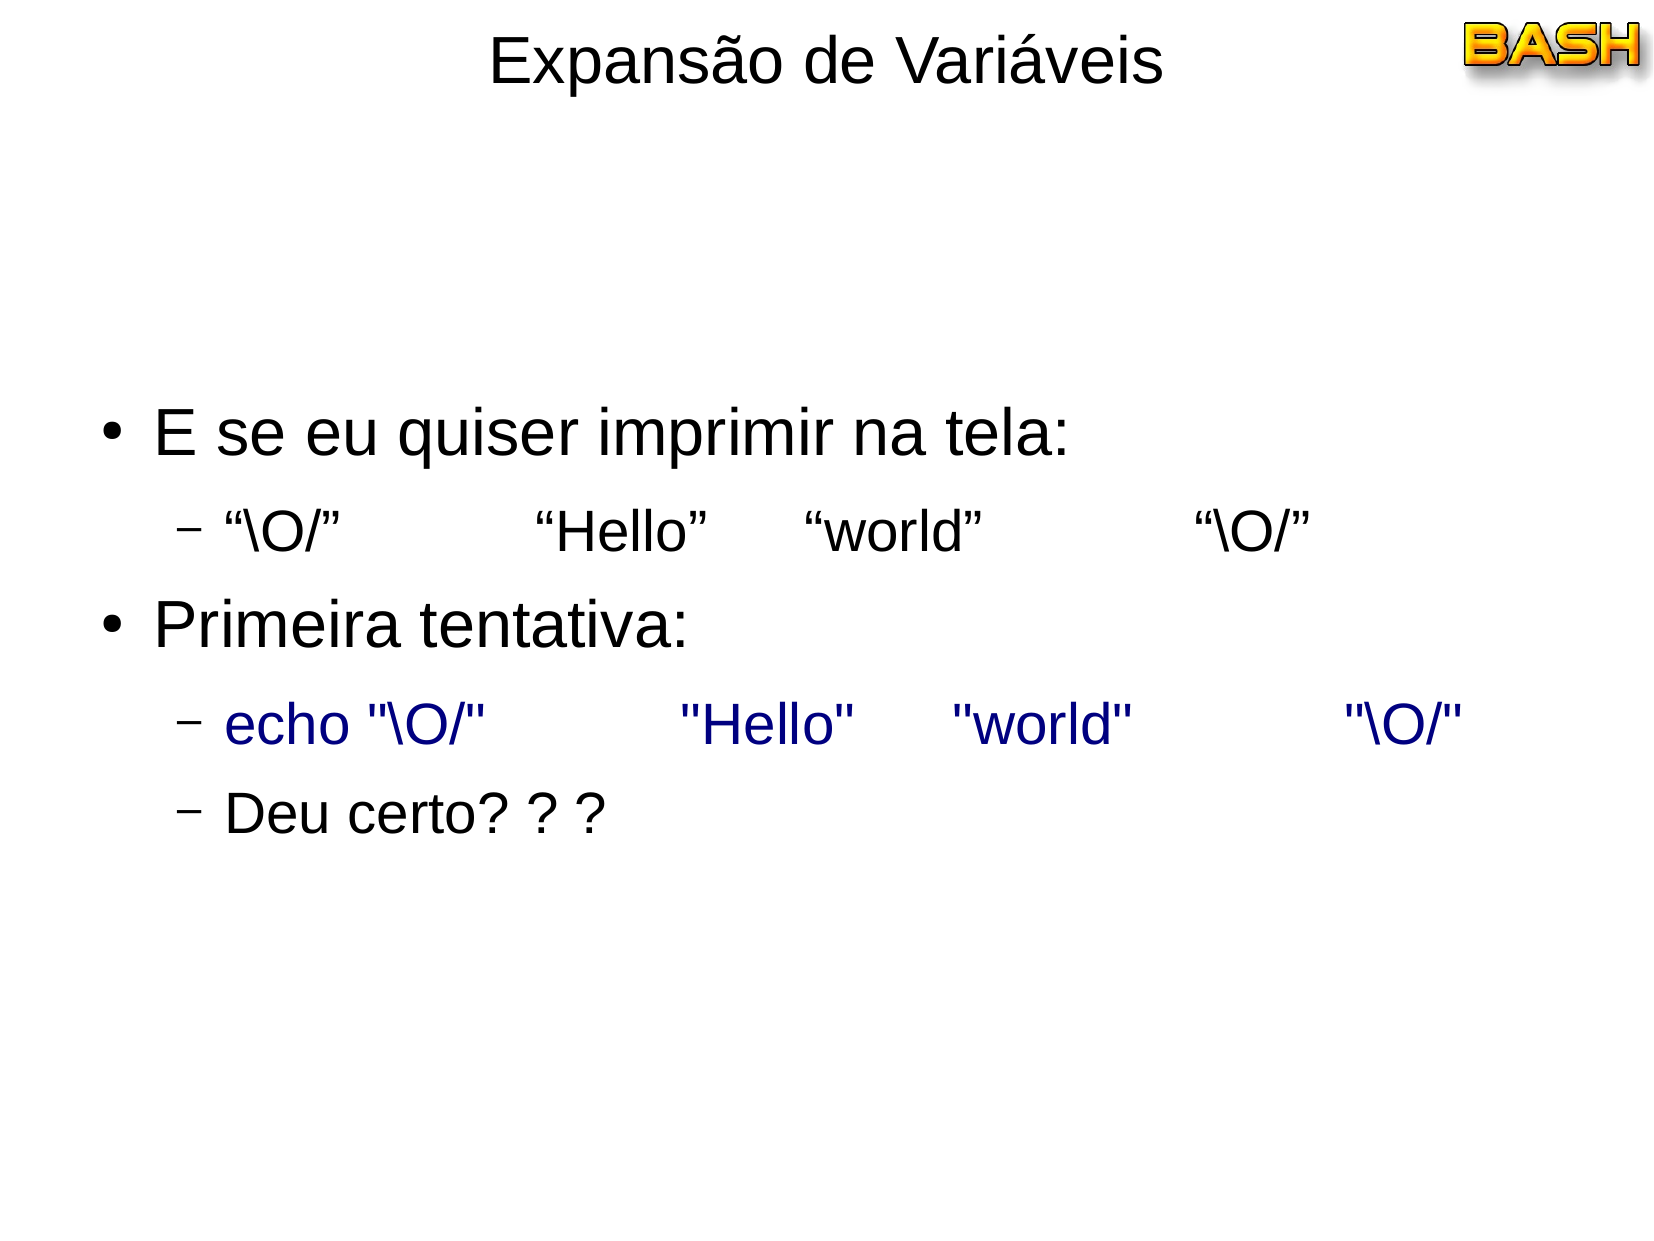

# Expansão de Variáveis
E se eu quiser imprimir na tela:
“\O/” “Hello” “world” “\O/”
Primeira tentativa:
echo "\O/" "Hello" "world" "\O/"
Deu certo? ? ?